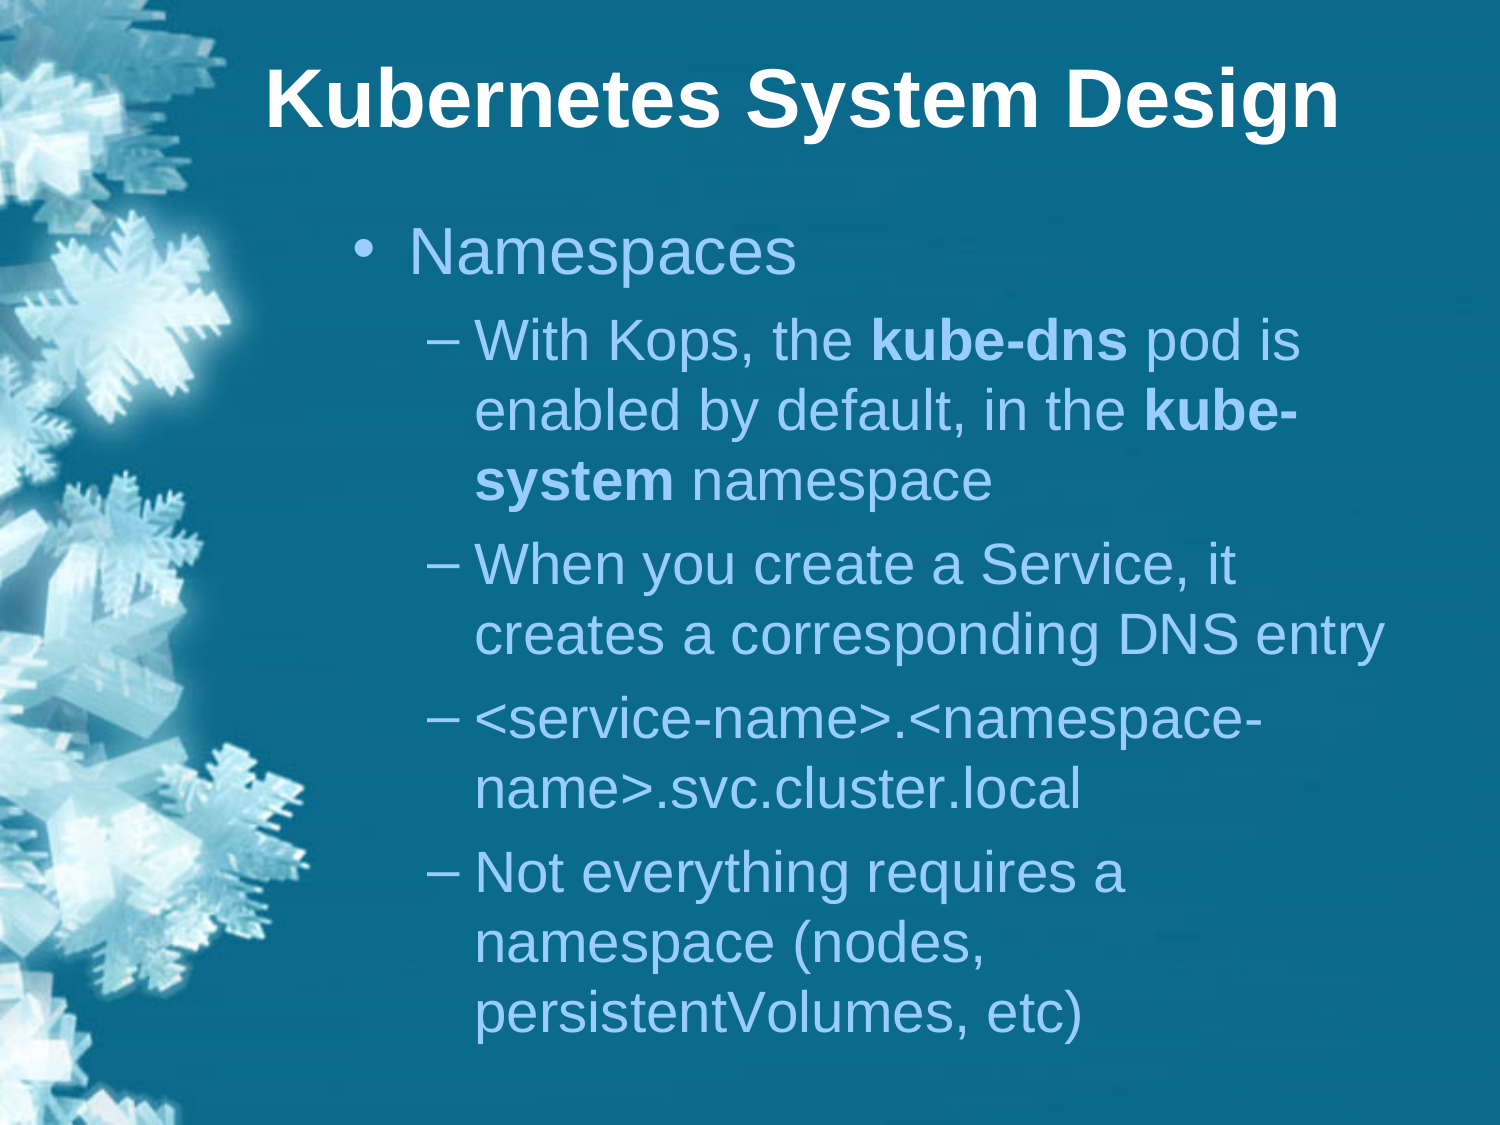

# Kubernetes System Design
Namespaces
With Kops, the kube-dns pod is enabled by default, in the kube-system namespace
When you create a Service, it creates a corresponding DNS entry
<service-name>.<namespace-name>.svc.cluster.local
Not everything requires a namespace (nodes, persistentVolumes, etc)